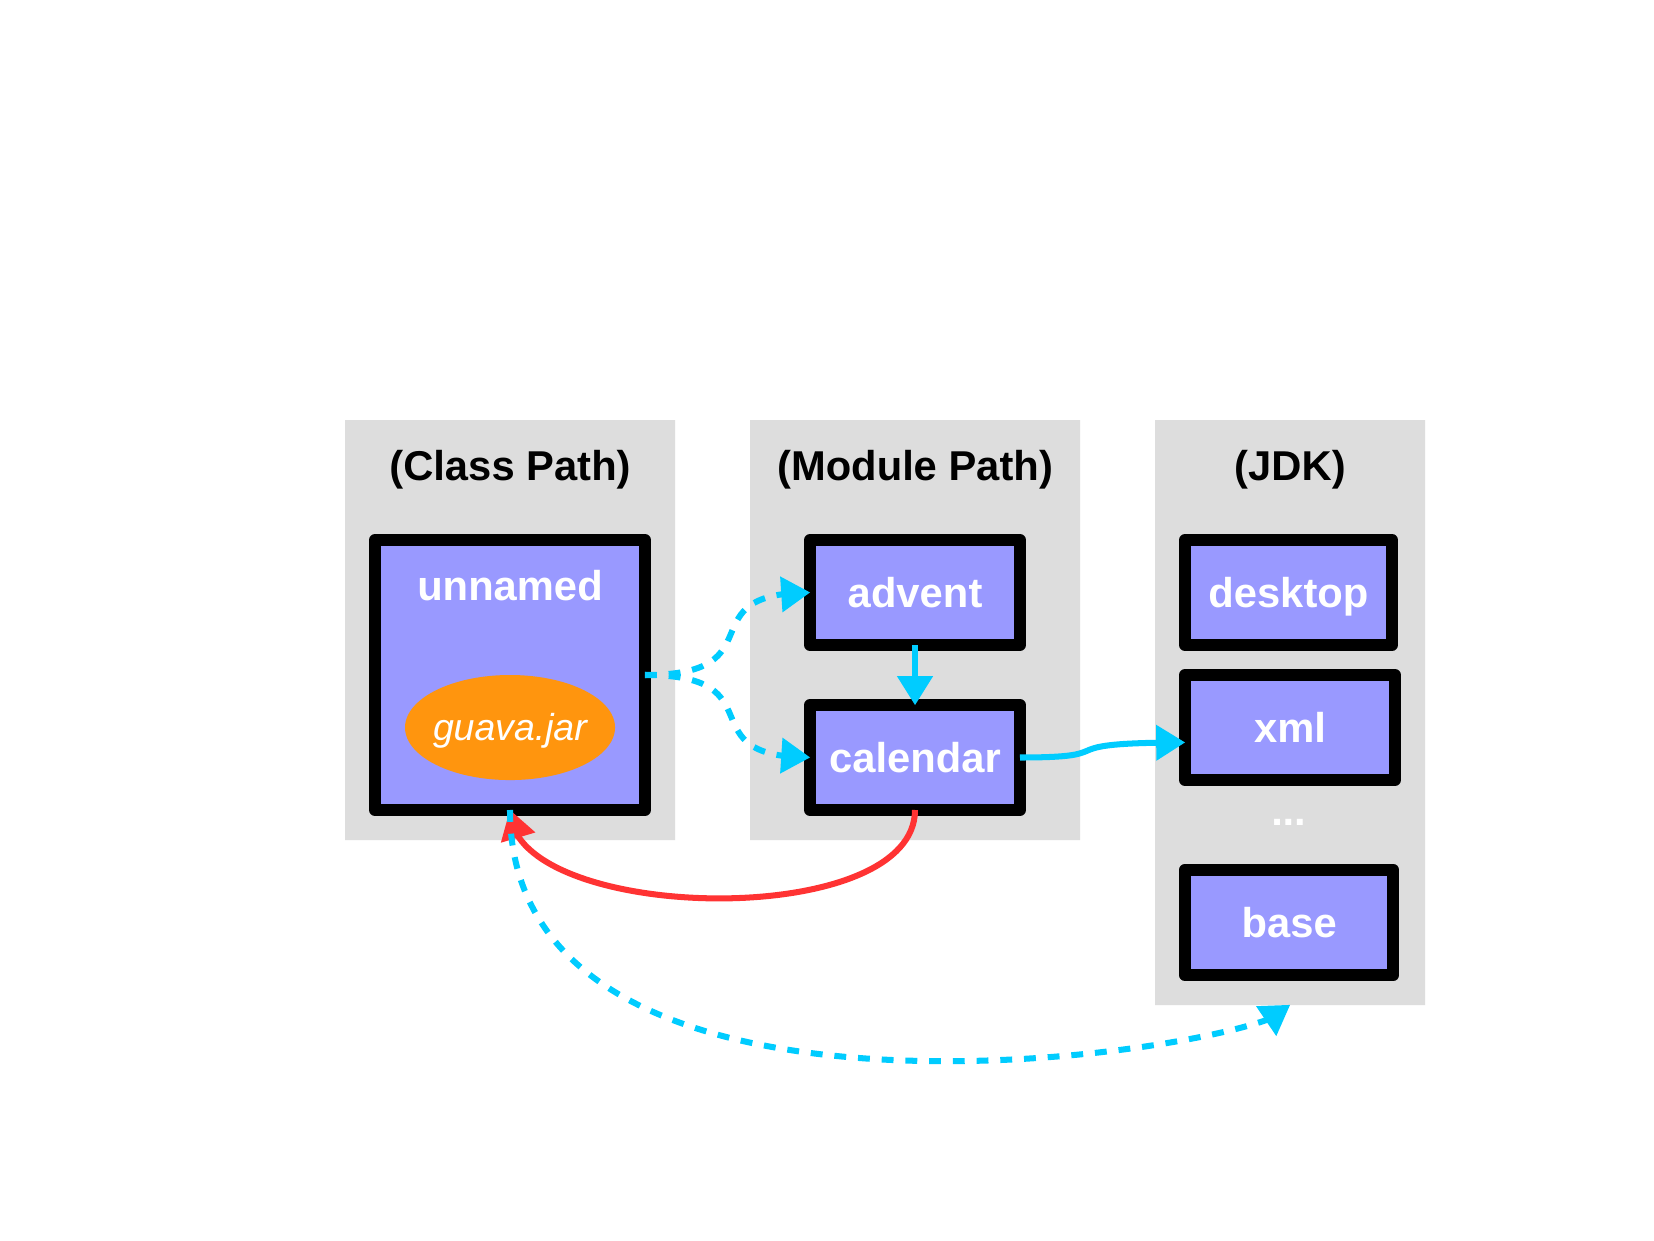

(Class Path)
(Module Path)
(JDK)
advent
desktop
unnamed
guava.jar
xml
calendar
...
base